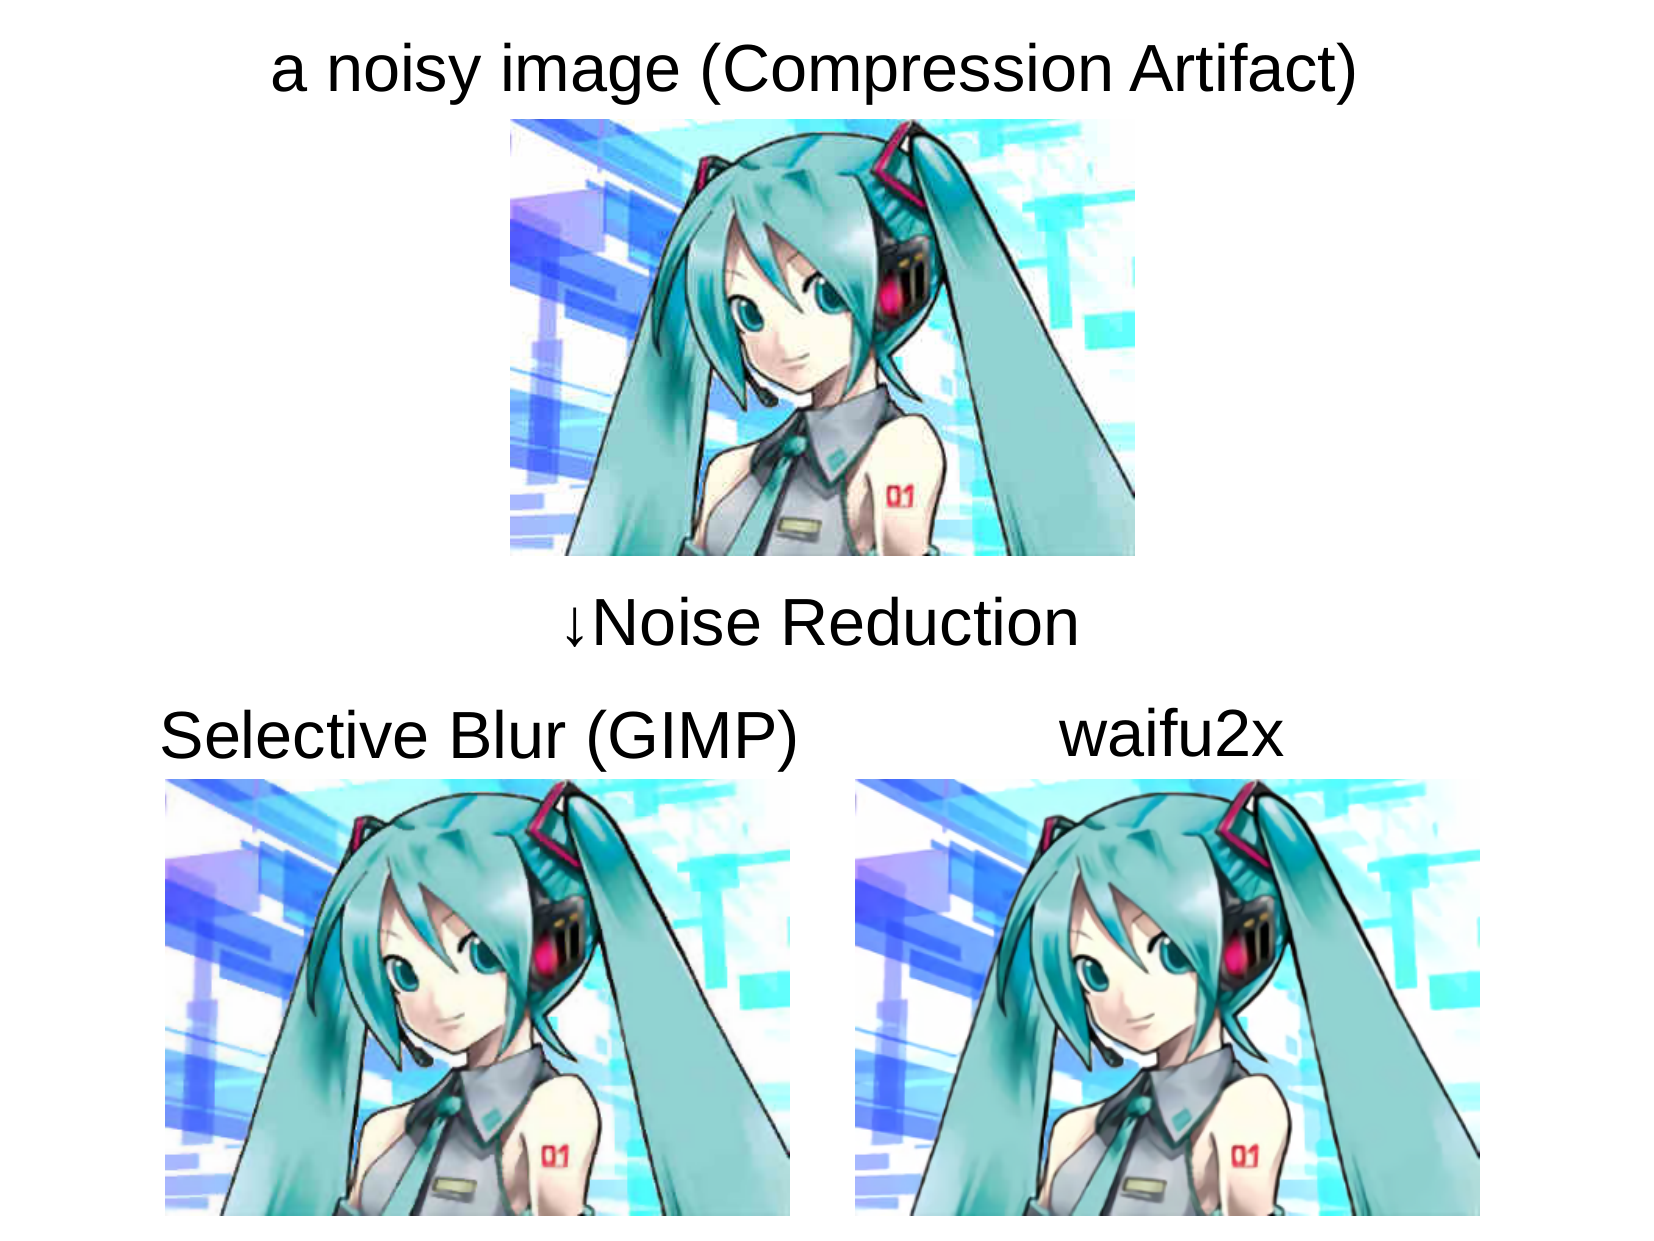

# a noisy image (Compression Artifact)
↓2x Upscale
↓Noise Reduction
Selective Blur (GIMP)
waifu2x